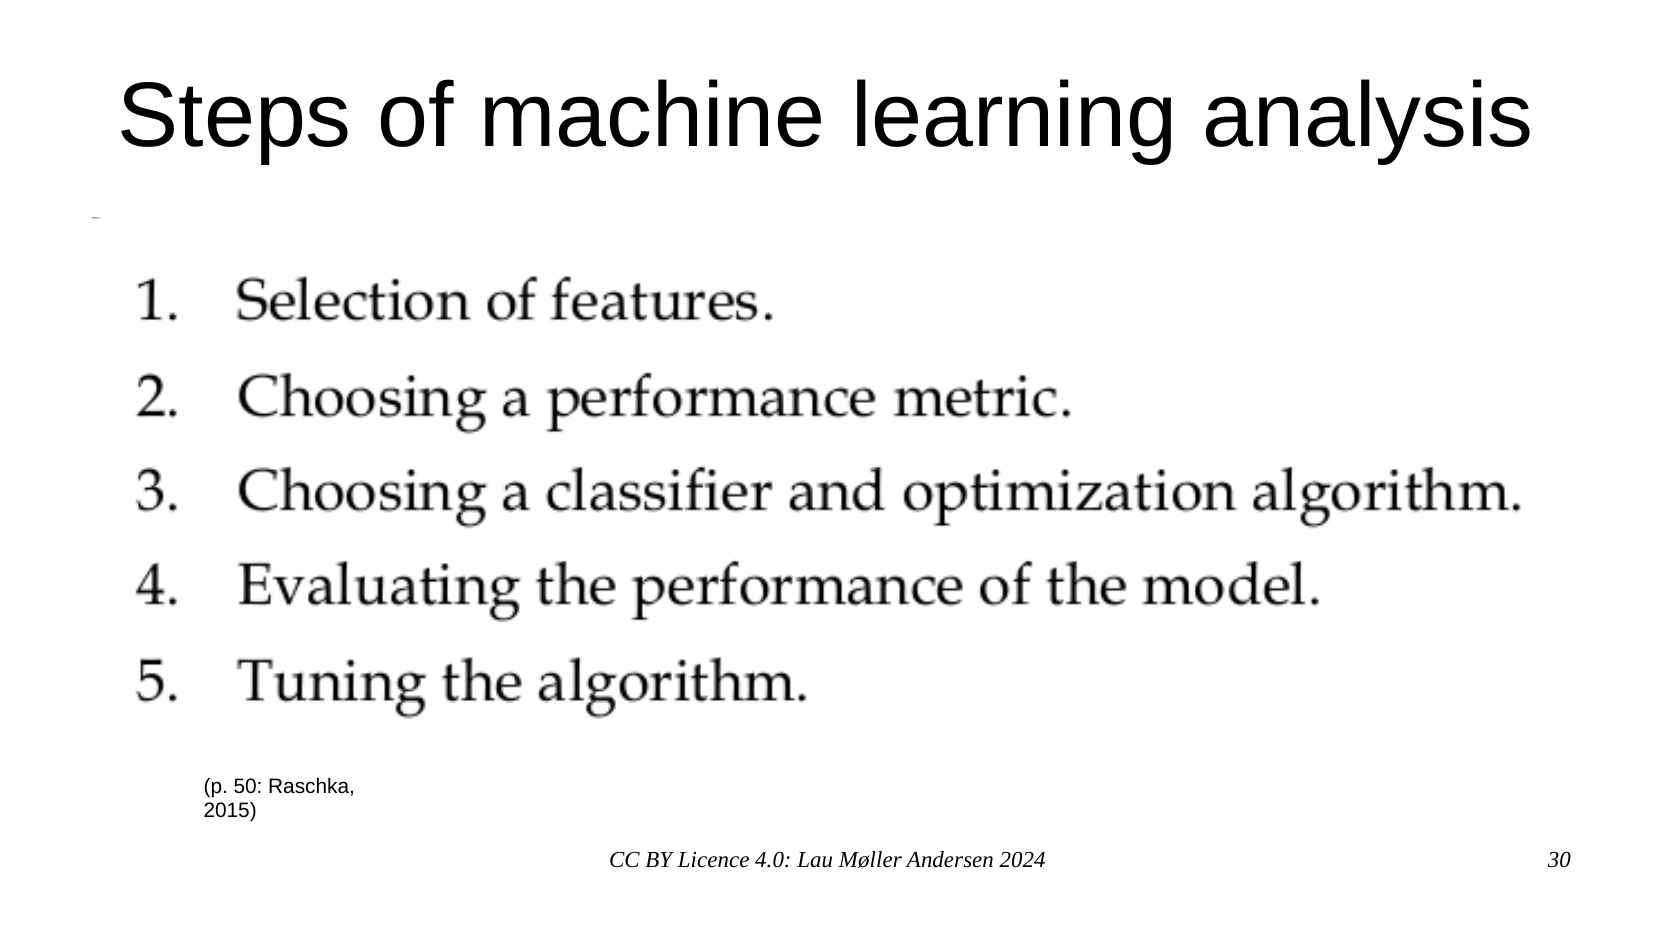

# Steps of machine learning analysis
(p. 50: Raschka, 2015)
CC BY Licence 4.0: Lau Møller Andersen 2024
30